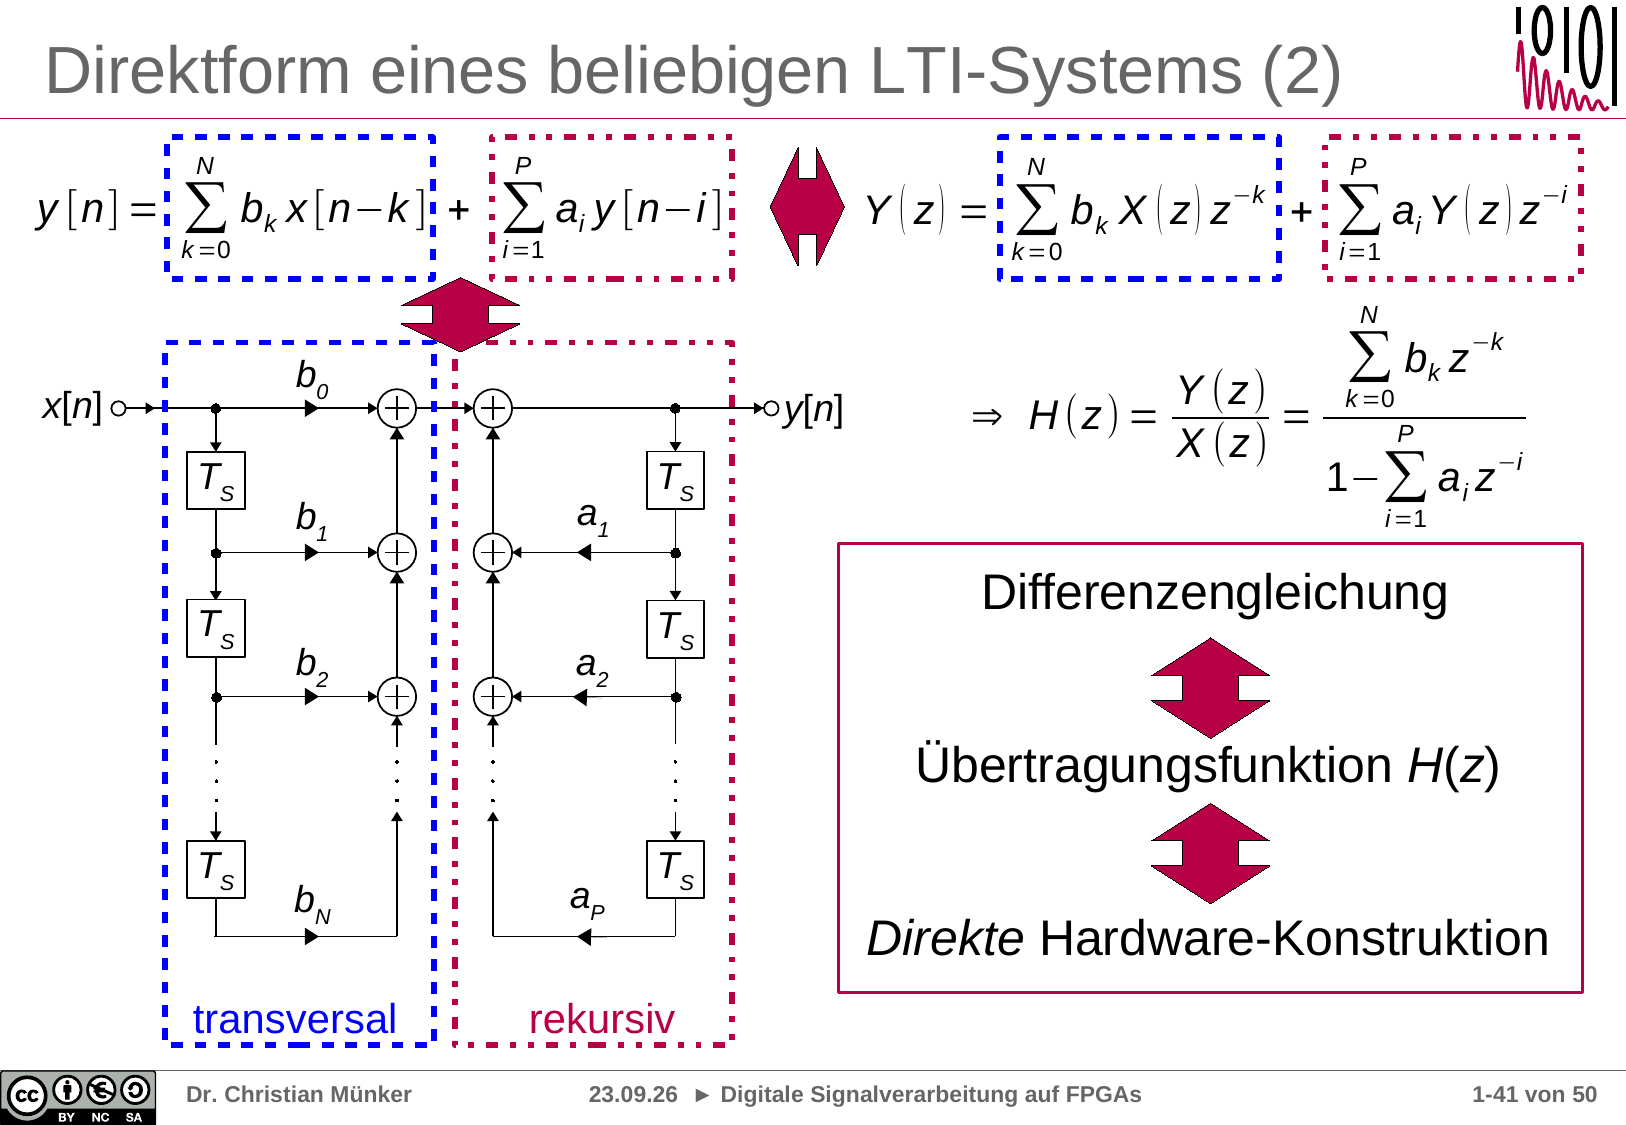

# Direktform eines beliebigen LTI-Systems (2)
transversal
rekursiv
b0
x[n]
y[n]
TS
TS
TS
a1
b1
TS
TS
b2
a2
TS
TS
aP
bN
 Differenzengleichung
Übertragungsfunktion H(z)
Direkte Hardware-Konstruktion